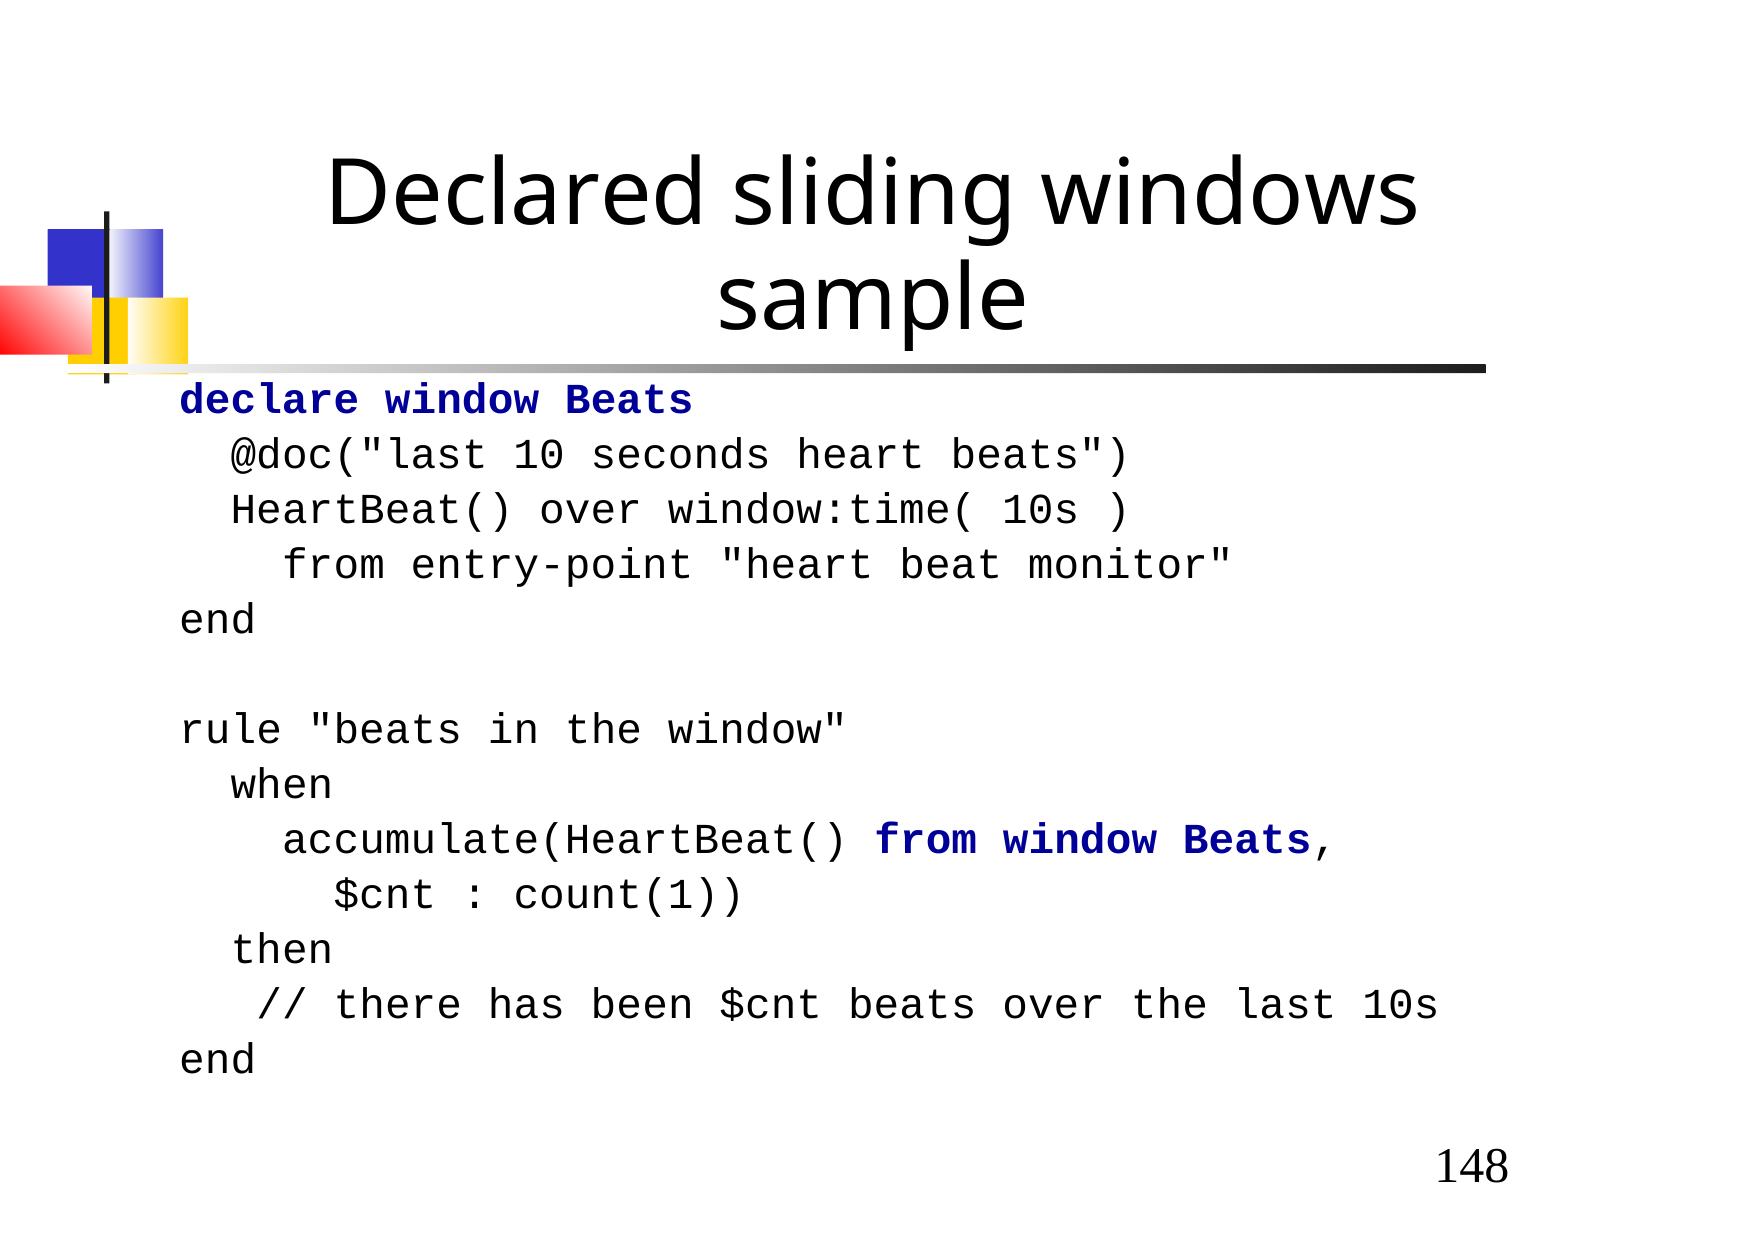

# Declared sliding windows sample
declare window Beats
 @doc("last 10 seconds heart beats")
 HeartBeat() over window:time( 10s )
 from entry-point "heart beat monitor"
end
rule "beats in the window"
 when
 accumulate(HeartBeat() from window Beats,
 $cnt : count(1))
 then
 // there has been $cnt beats over the last 10s
end